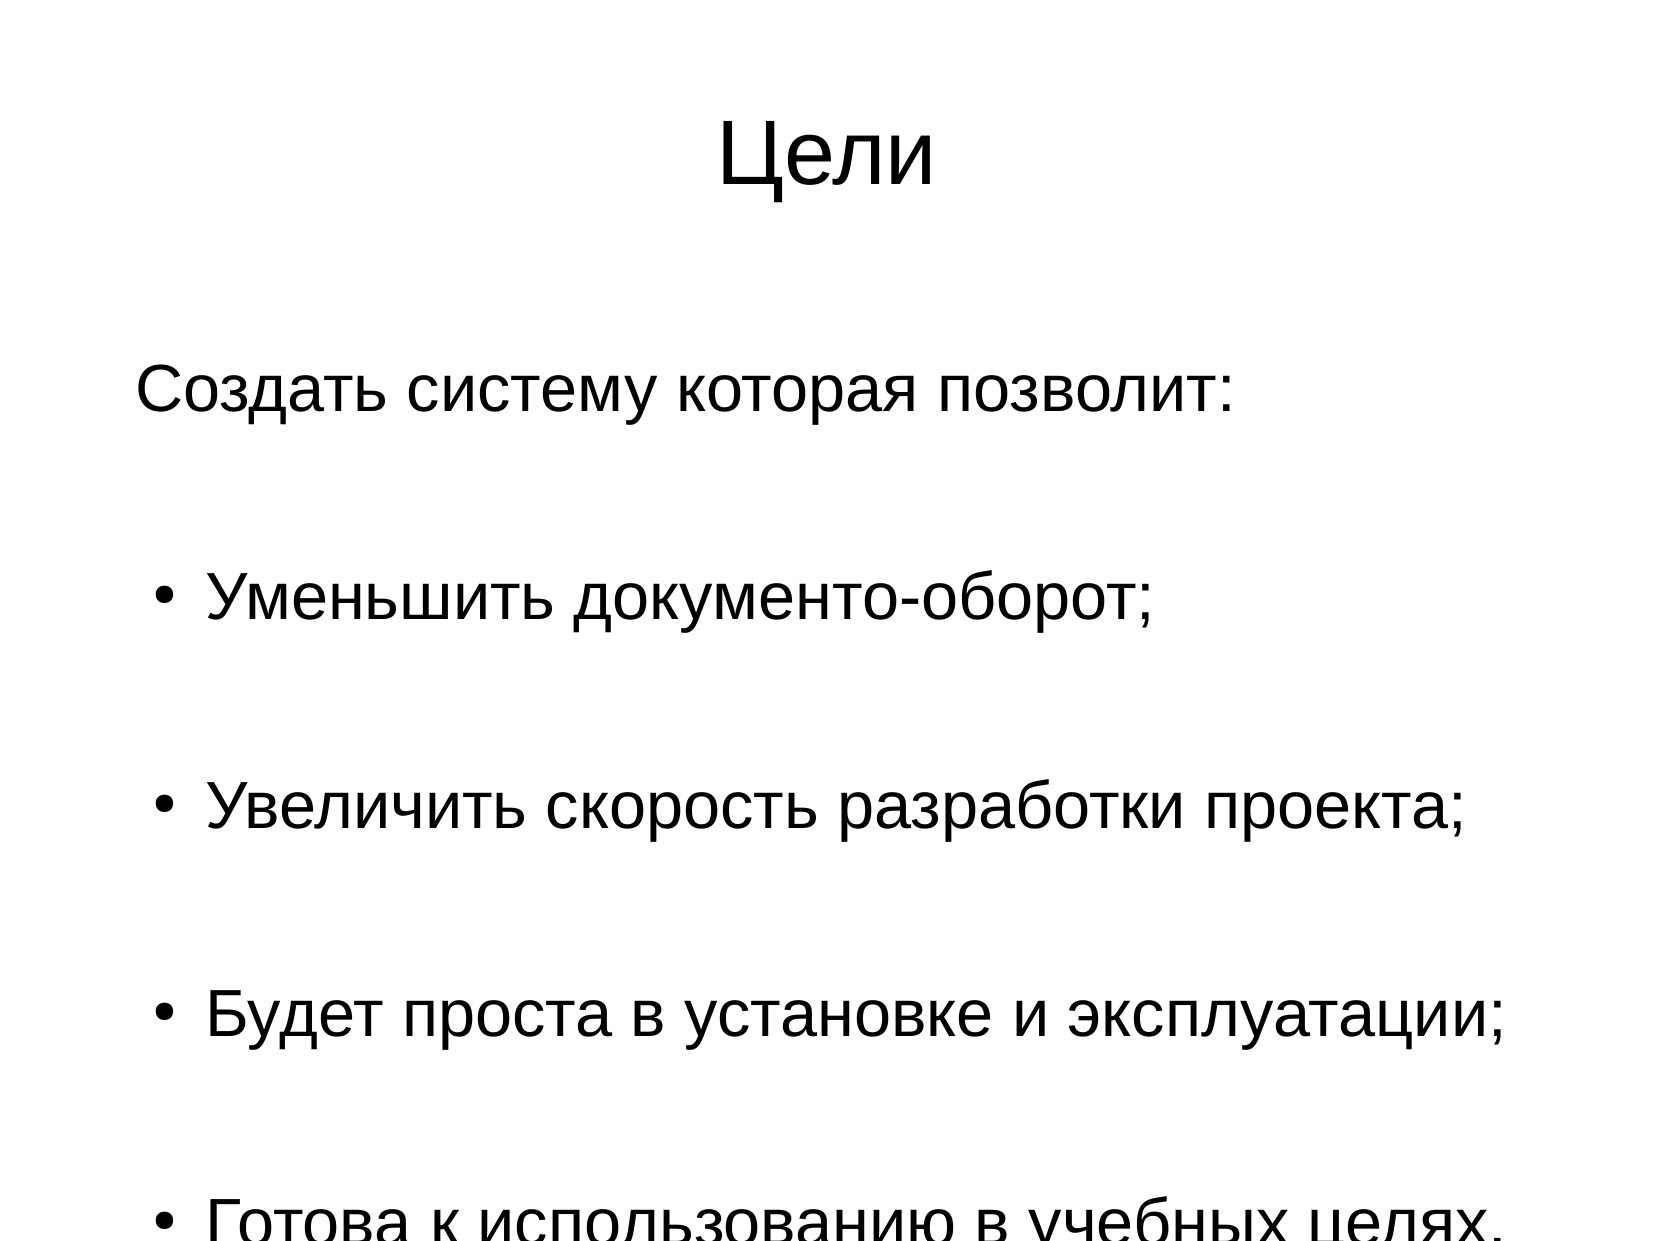

# Цели
Создать систему которая позволит:
Уменьшить документо-оборот;
Увеличить скорость разработки проекта;
Будет проста в установке и эксплуатации;
Готова к использованию в учебных целях.